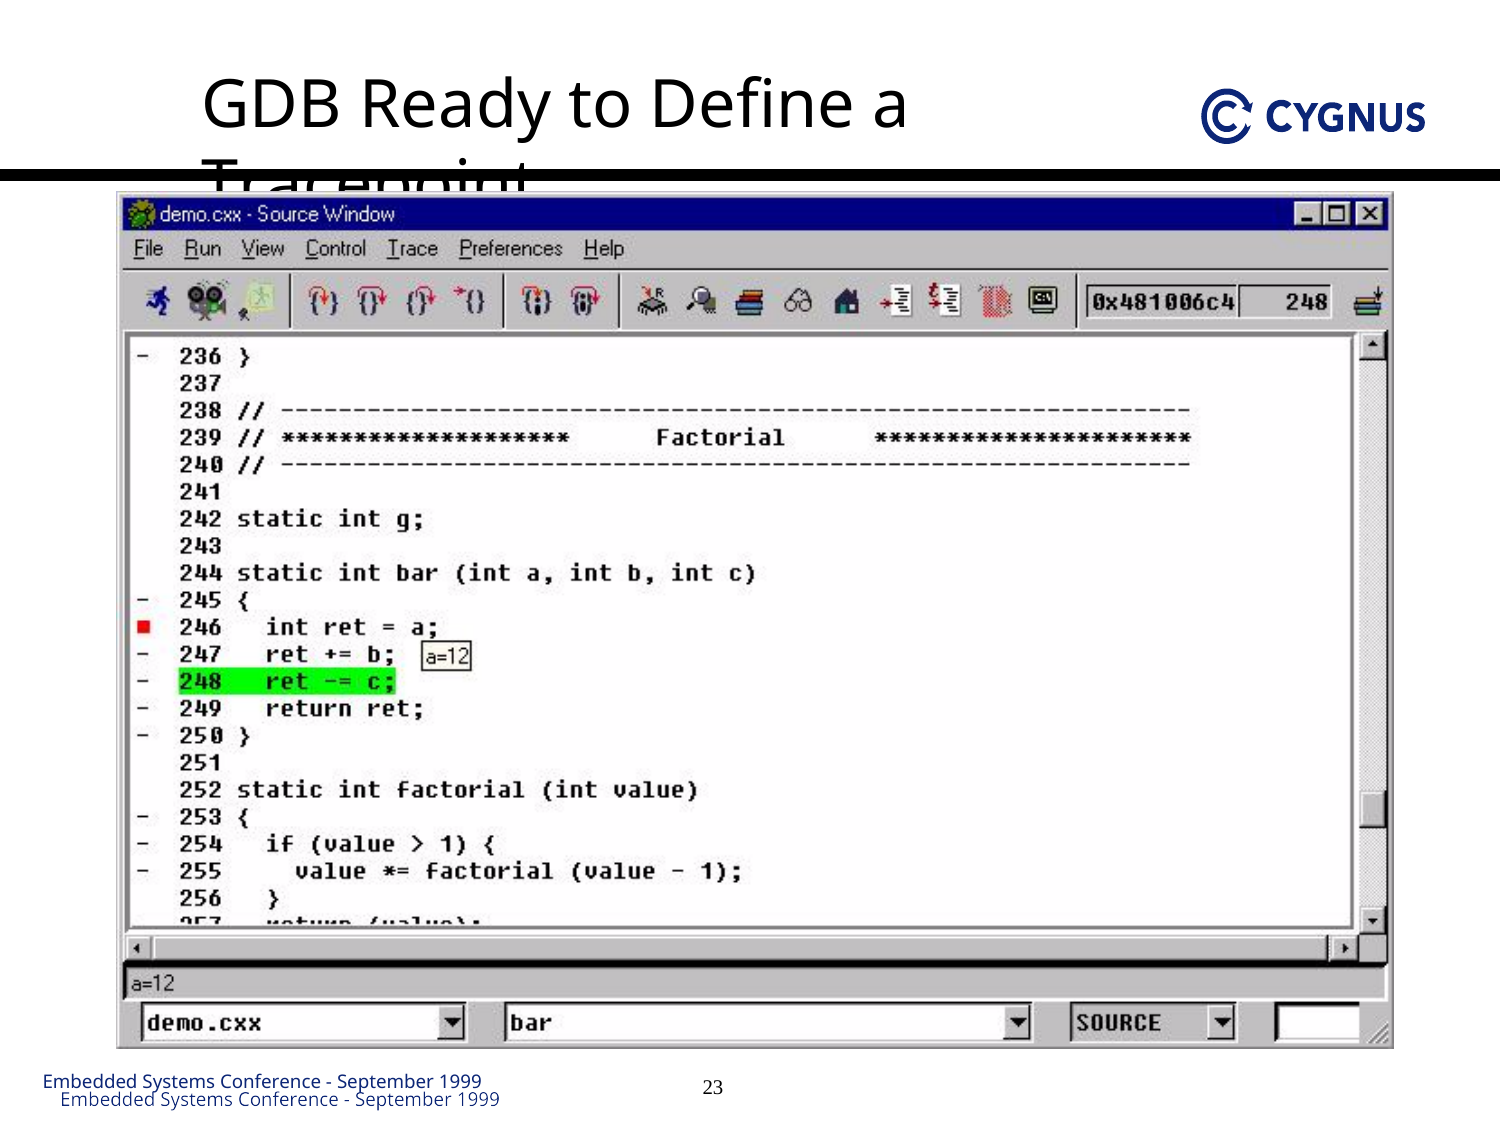

# GDB Ready to Define a Tracepoint
23